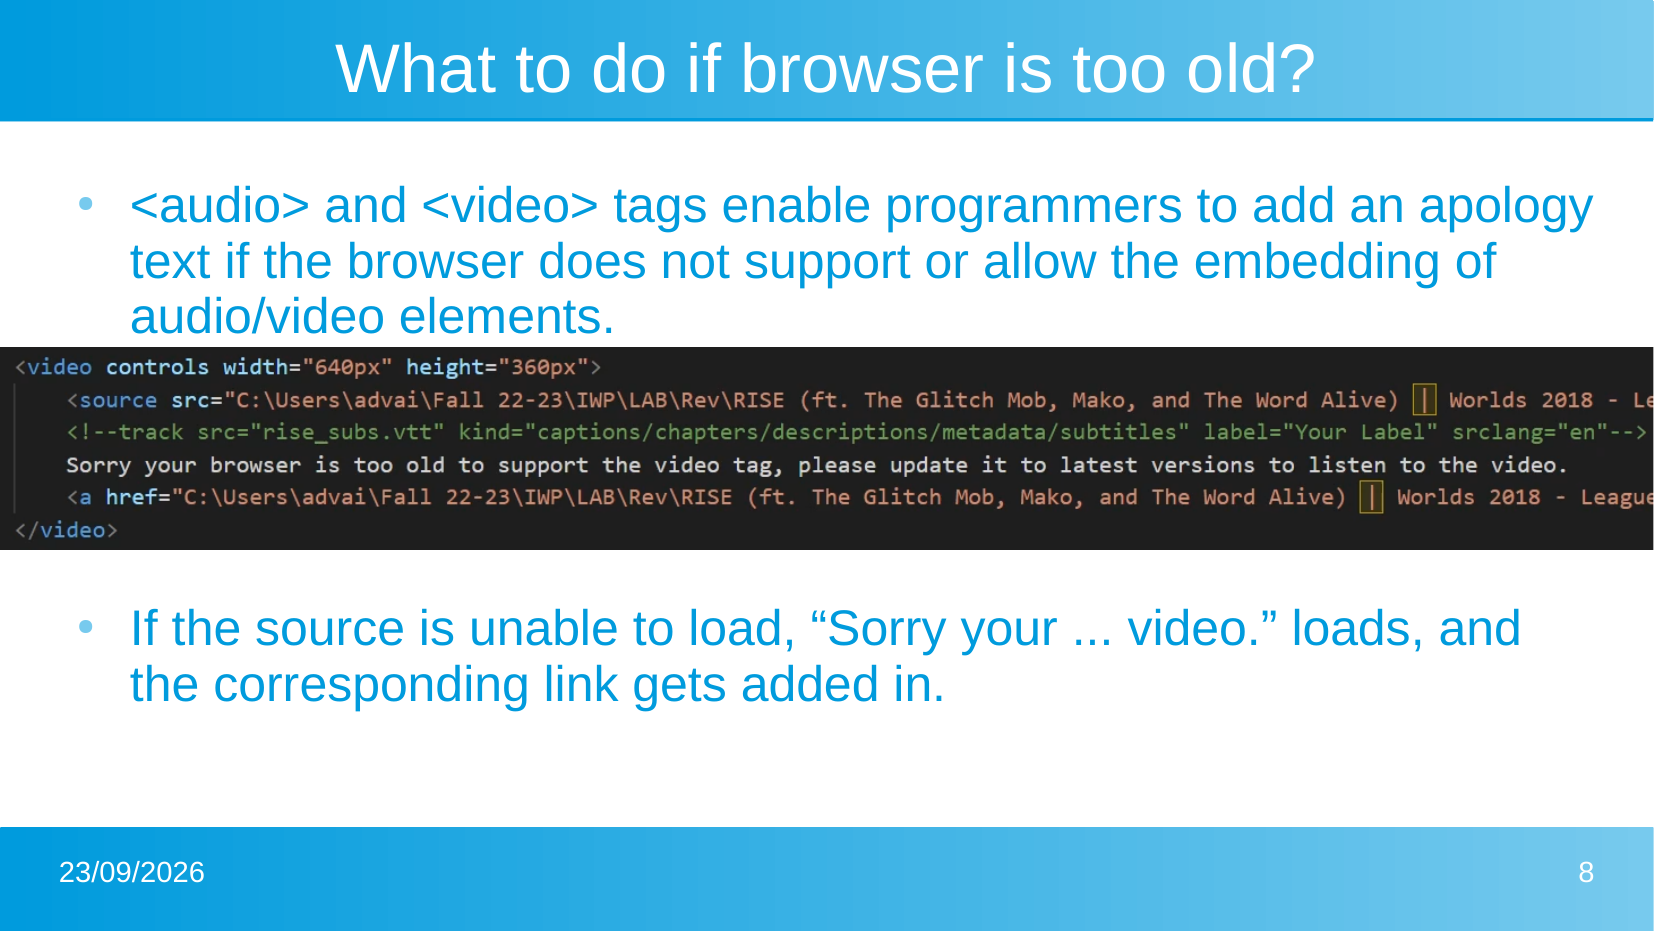

# What to do if browser is too old?
<audio> and <video> tags enable programmers to add an apology text if the browser does not support or allow the embedding of audio/video elements.
If the source is unable to load, “Sorry your ... video.” loads, and the corresponding link gets added in.
8